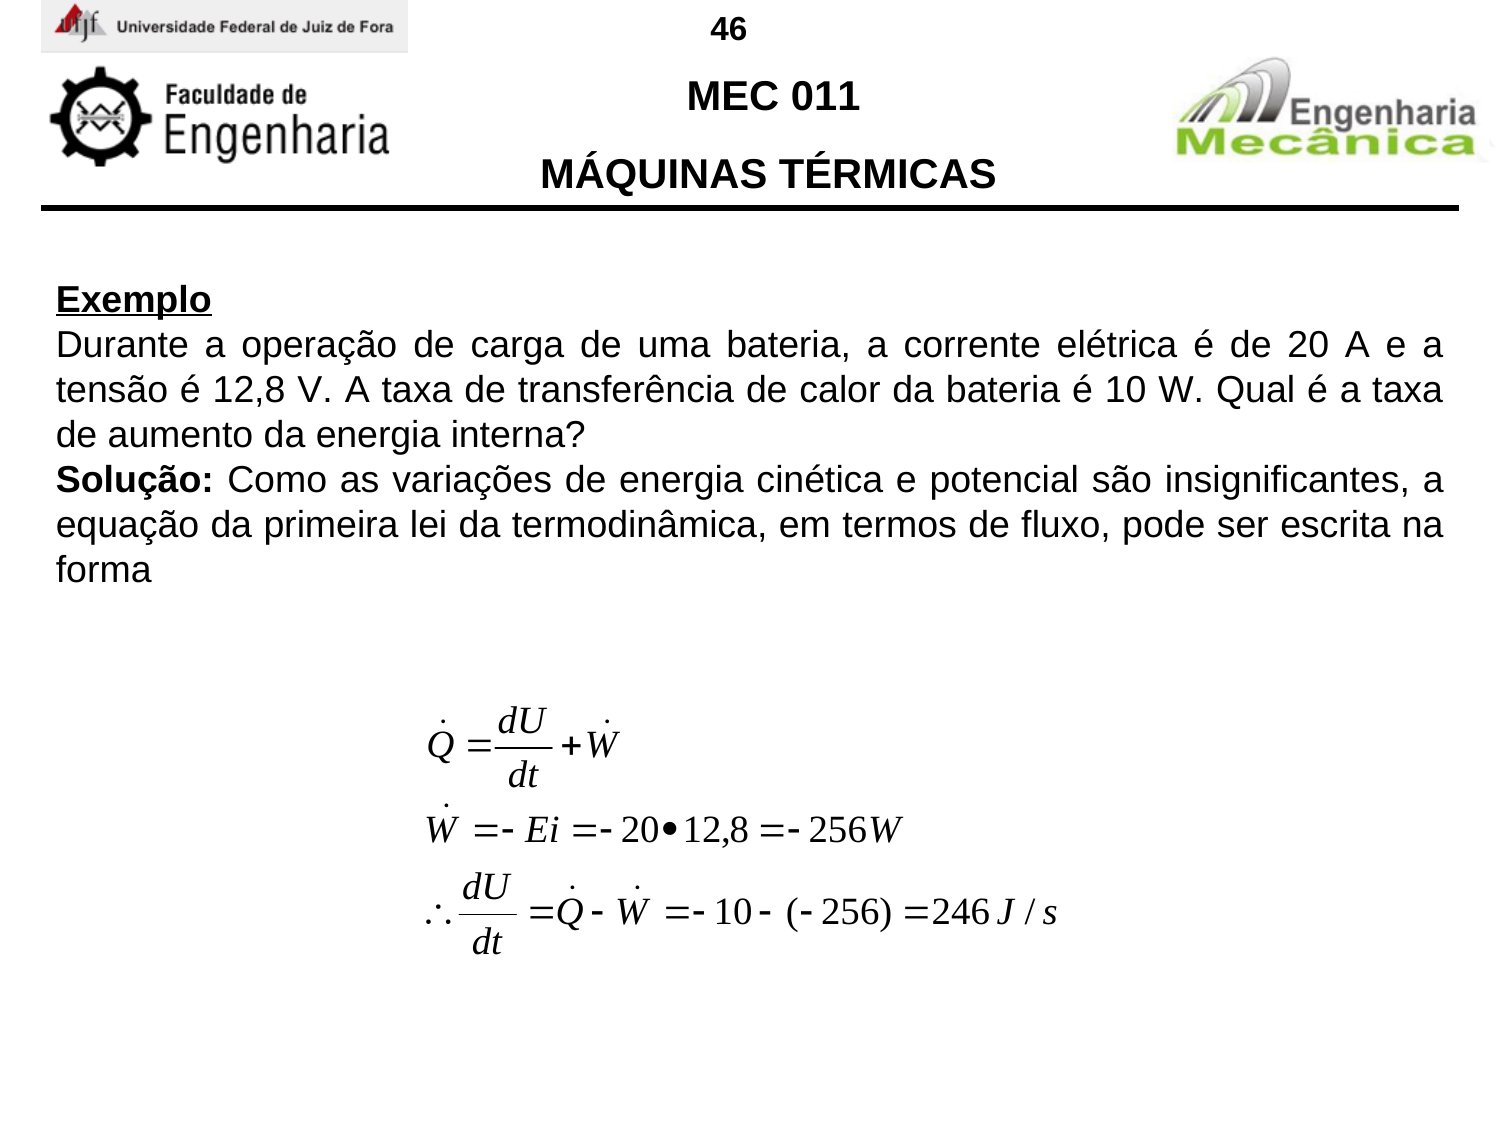

Exemplo
Durante a operação de carga de uma bateria, a corrente elétrica é de 20 A e a tensão é 12,8 V. A taxa de transferência de calor da bateria é 10 W. Qual é a taxa de aumento da energia interna?
Solução: Como as variações de energia cinética e potencial são insignificantes, a equação da primeira lei da termodinâmica, em termos de fluxo, pode ser escrita na forma